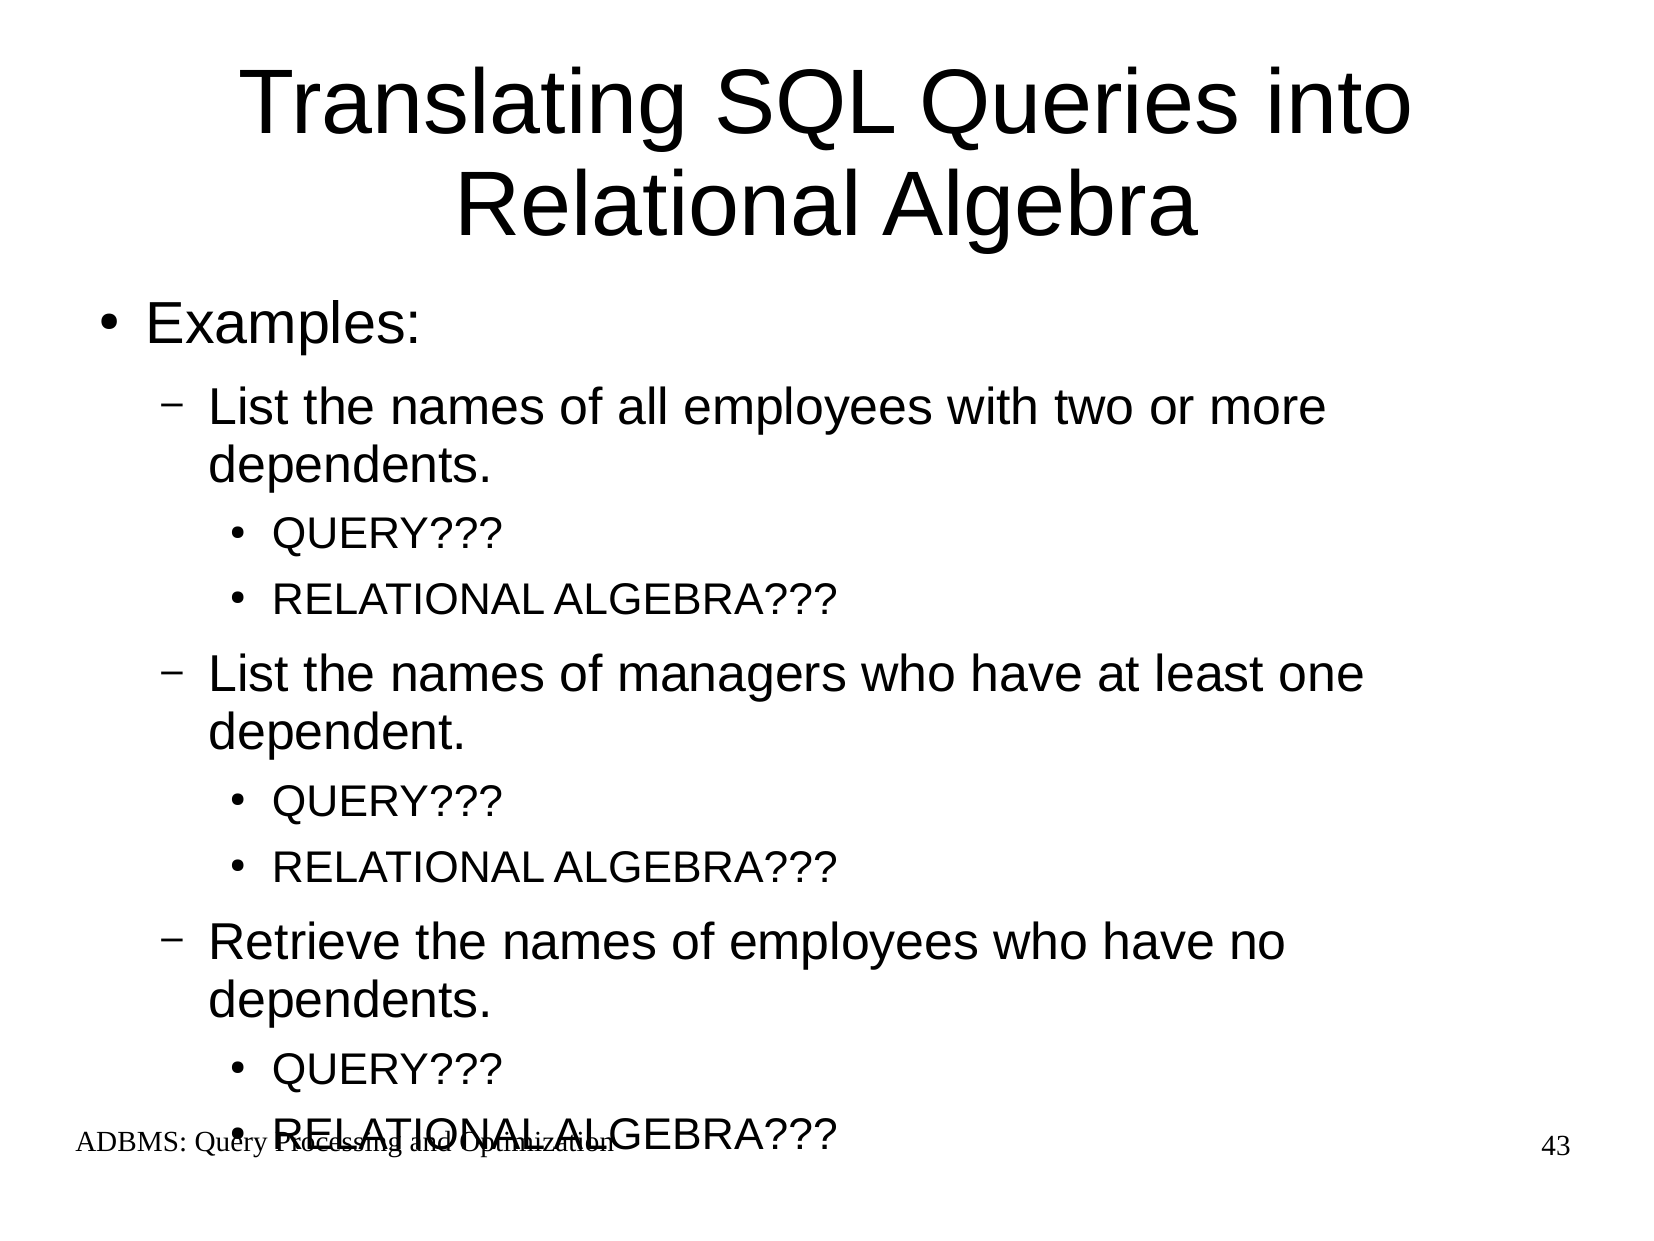

# Translating SQL Queries into Relational Algebra
Examples:
List the names of all employees with two or more dependents.
QUERY???
RELATIONAL ALGEBRA???
List the names of managers who have at least one dependent.
QUERY???
RELATIONAL ALGEBRA???
Retrieve the names of employees who have no dependents.
QUERY???
RELATIONAL ALGEBRA???